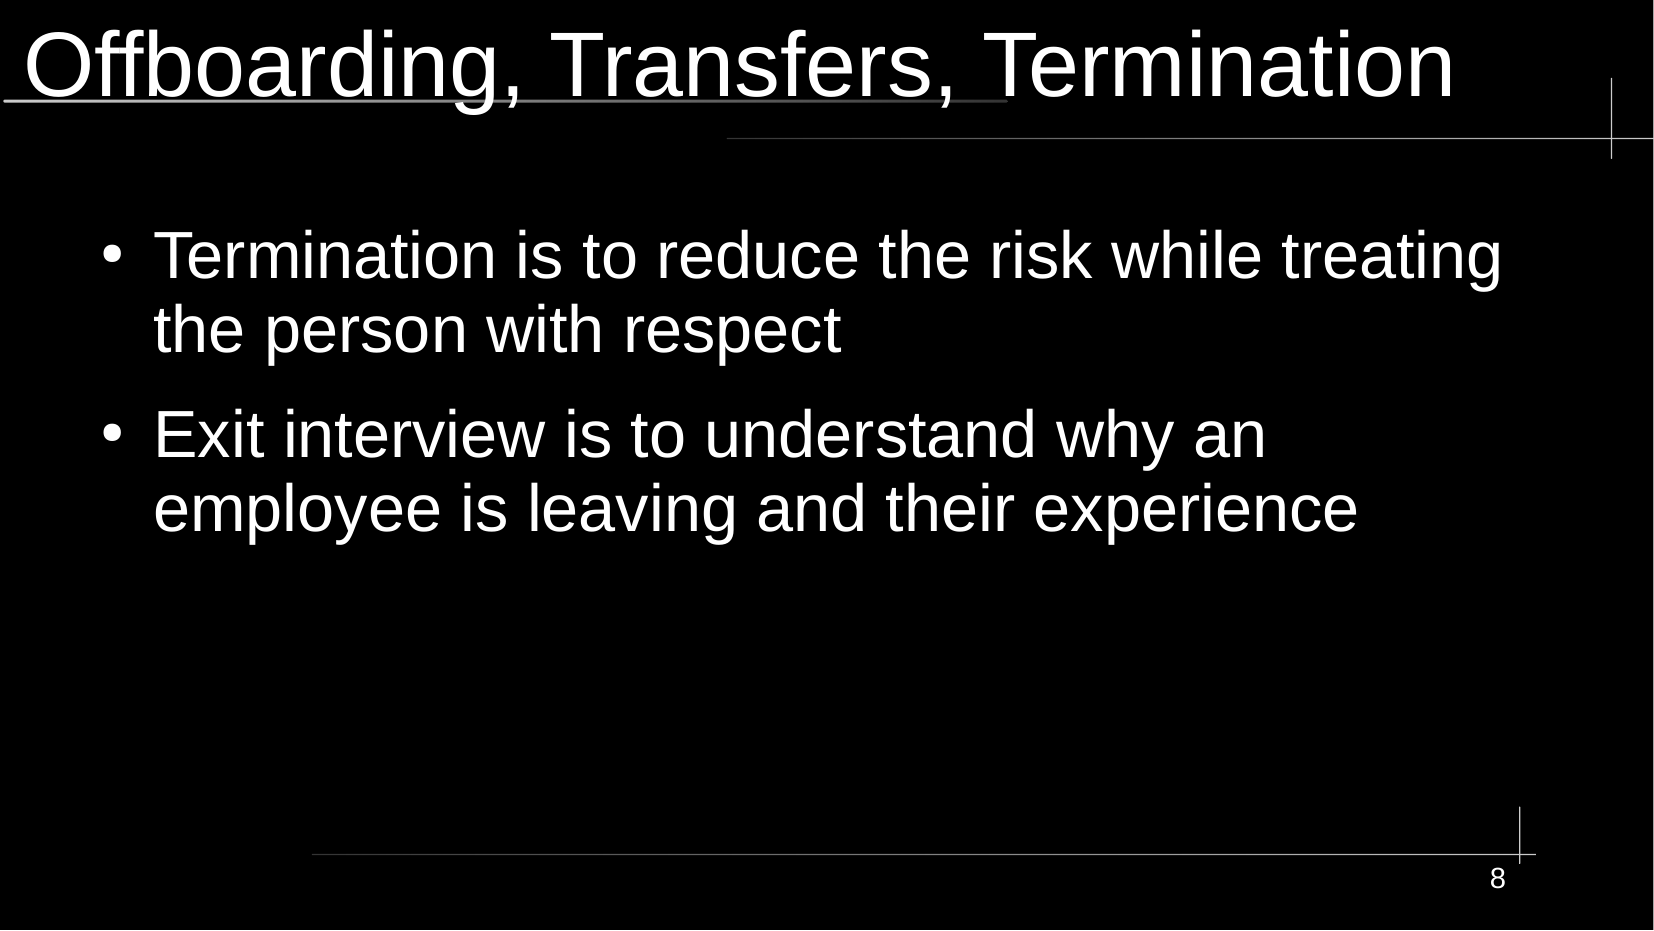

# Offboarding, Transfers, Termination
Termination is to reduce the risk while treating the person with respect
Exit interview is to understand why an employee is leaving and their experience
8